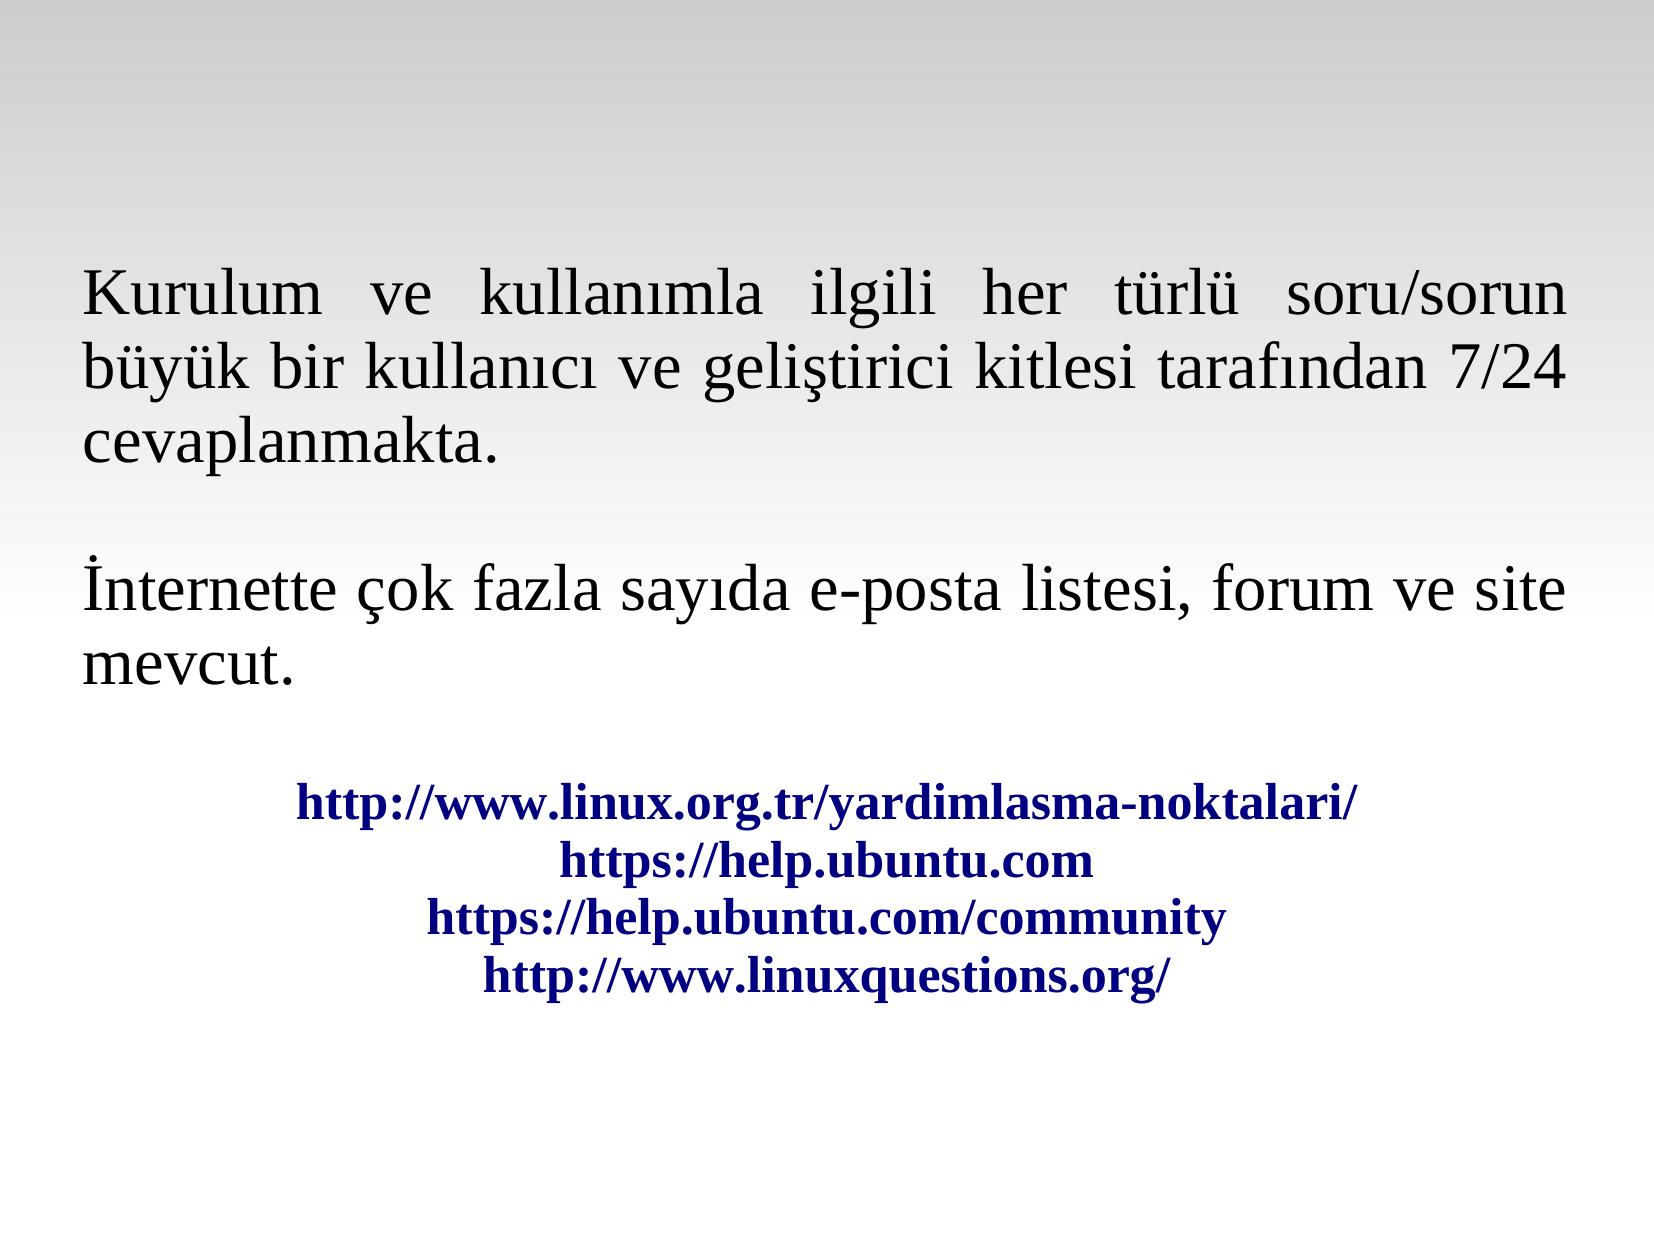

# Kurulum ve kullanımla ilgili her türlü soru/sorun büyük bir kullanıcı ve geliştirici kitlesi tarafından 7/24 cevaplanmakta.
İnternette çok fazla sayıda e-posta listesi, forum ve site mevcut.
http://www.linux.org.tr/yardimlasma-noktalari/
https://help.ubuntu.com
https://help.ubuntu.com/community
http://www.linuxquestions.org/